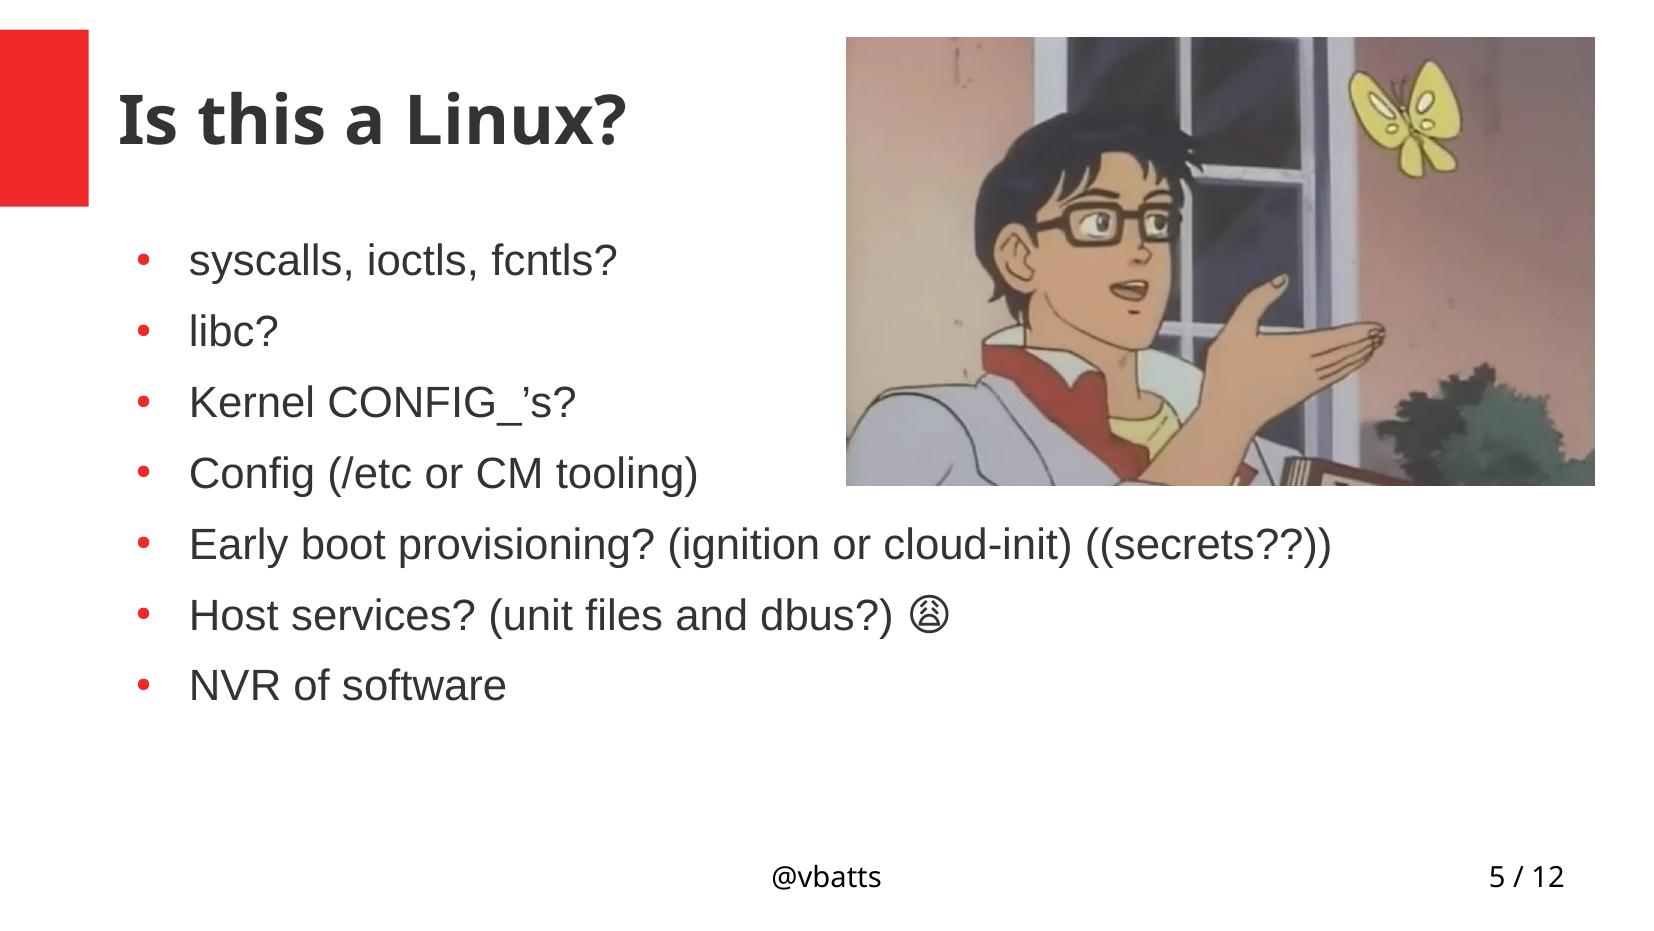

# Is this a Linux?
syscalls, ioctls, fcntls?
libc?
Kernel CONFIG_’s?
Config (/etc or CM tooling)
Early boot provisioning? (ignition or cloud-init) ((secrets??))
Host services? (unit files and dbus?) 😩
NVR of software
@vbatts
5